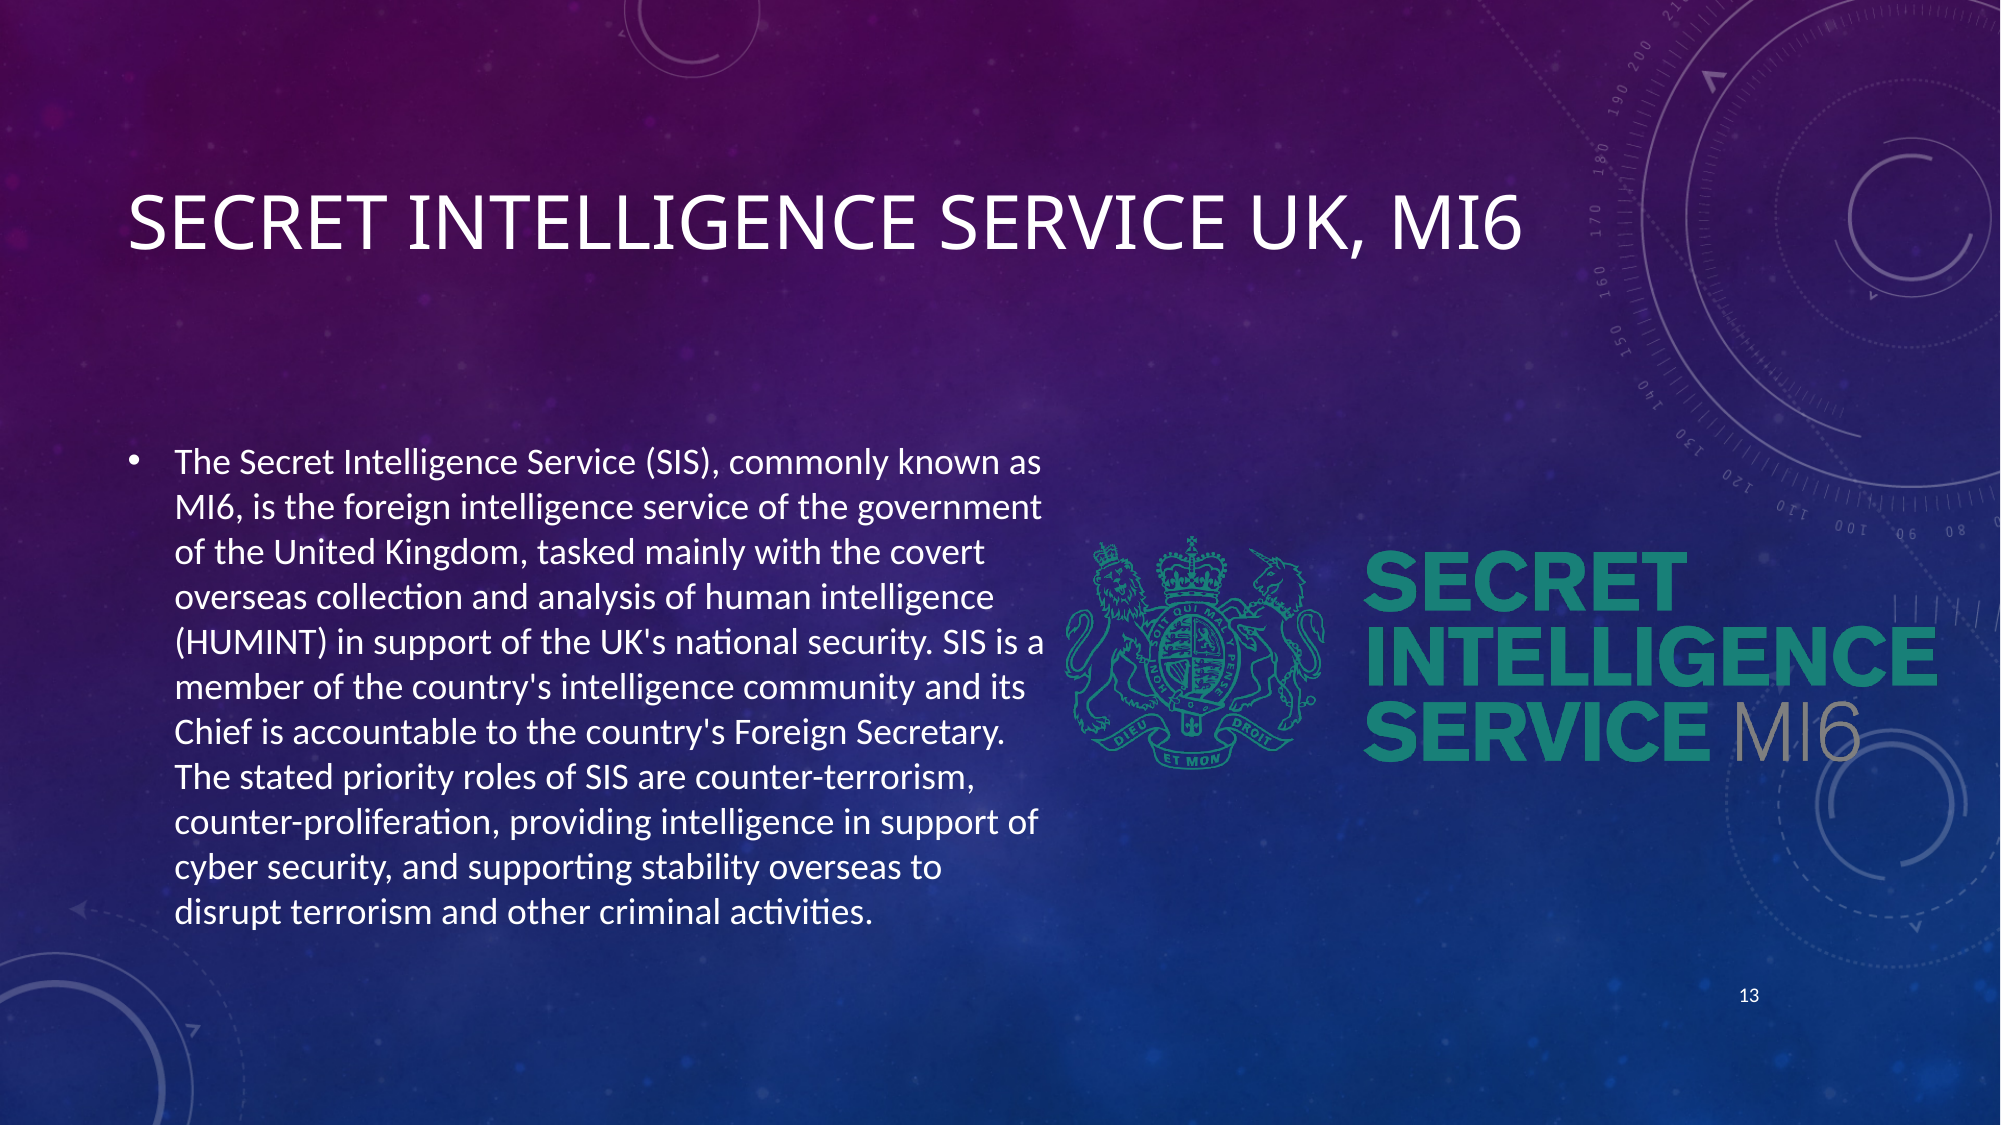

# Secret intelligence service UK, MI6
The Secret Intelligence Service (SIS), commonly known as MI6, is the foreign intelligence service of the government of the United Kingdom, tasked mainly with the covert overseas collection and analysis of human intelligence (HUMINT) in support of the UK's national security. SIS is a member of the country's intelligence community and its Chief is accountable to the country's Foreign Secretary. The stated priority roles of SIS are counter-terrorism, counter-proliferation, providing intelligence in support of cyber security, and supporting stability overseas to disrupt terrorism and other criminal activities.
13